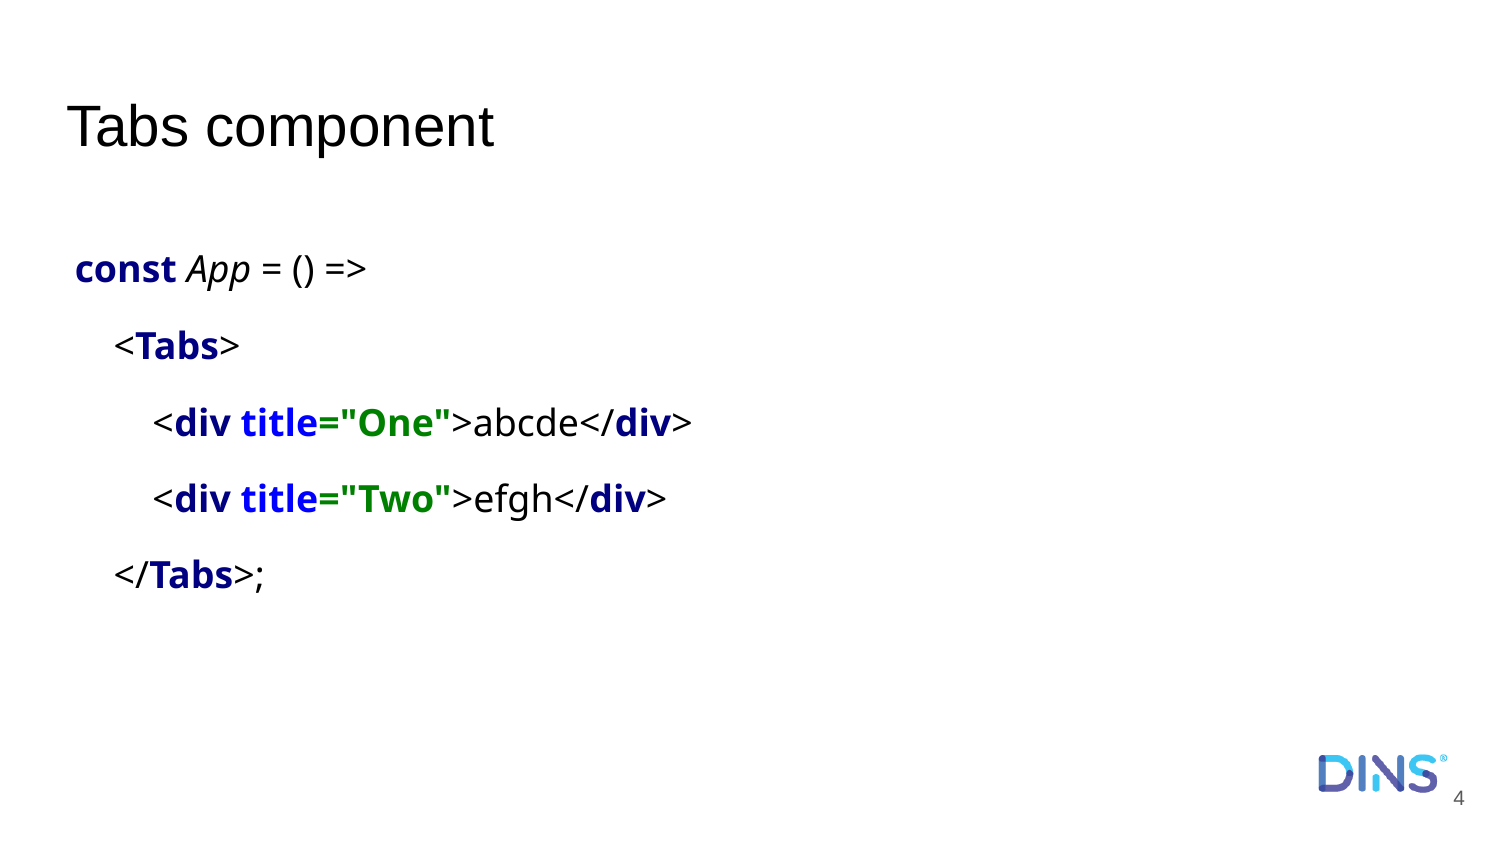

# Tabs component
const App = () =>
 <Tabs>
 <div title="One">abcde</div>
 <div title="Two">efgh</div>
 </Tabs>;
4